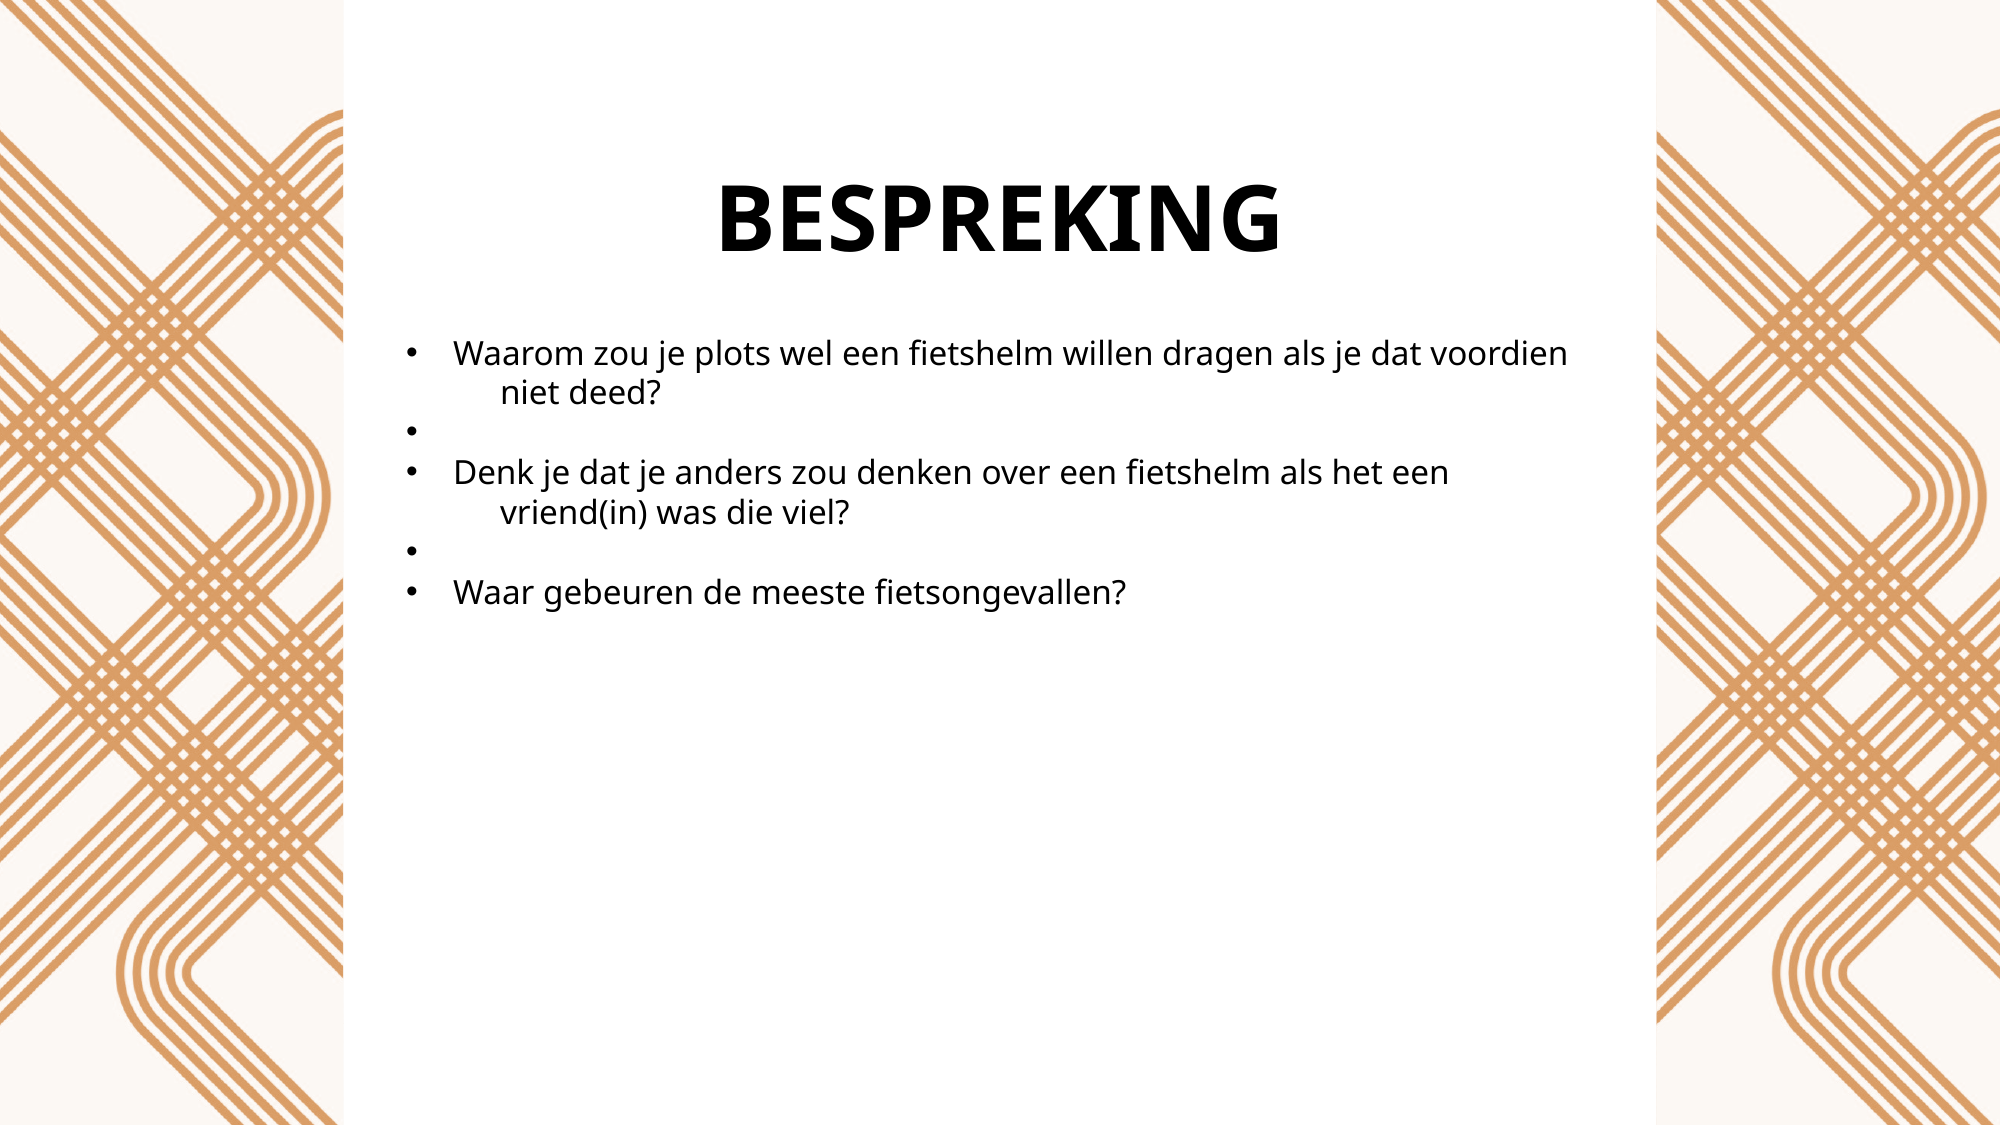

# BESPREKING
Waarom zou je plots wel een fietshelm willen dragen als je dat voordien niet deed?
Denk je dat je anders zou denken over een fietshelm als het een vriend(in) was die viel?
Waar gebeuren de meeste fietsongevallen?